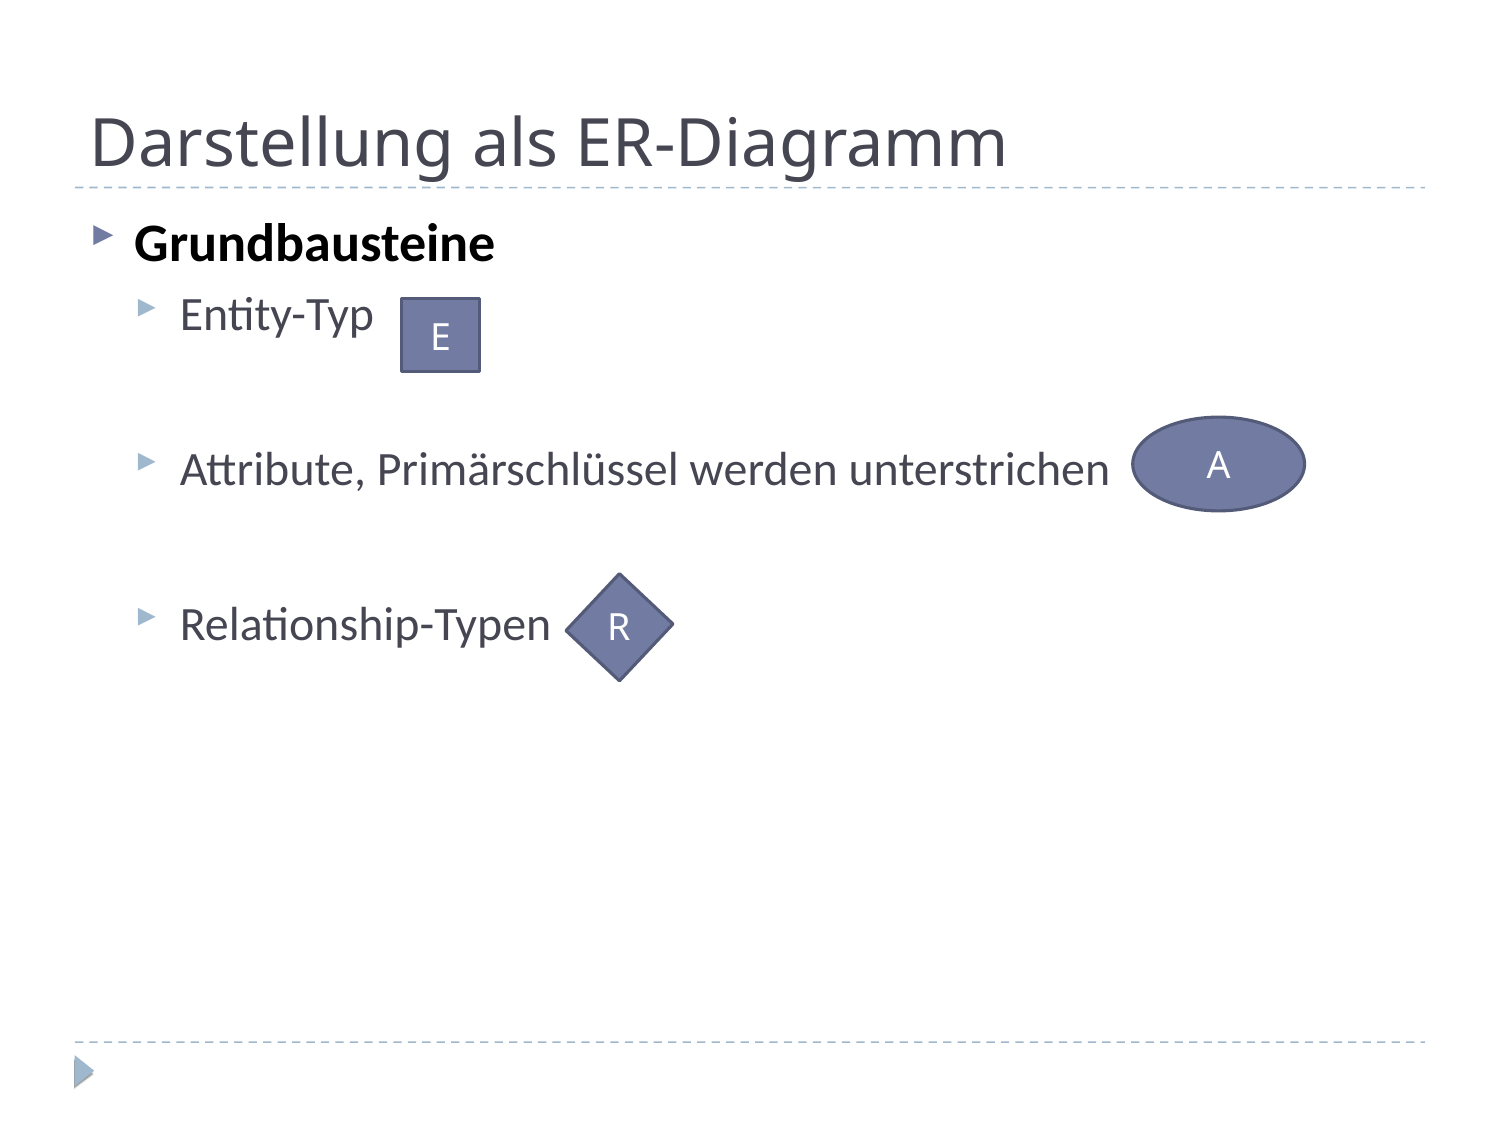

# Darstellung als ER-Diagramm
Grundbausteine
Entity-Typ
Attribute, Primärschlüssel werden unterstrichen
Relationship-Typen
E
A
R